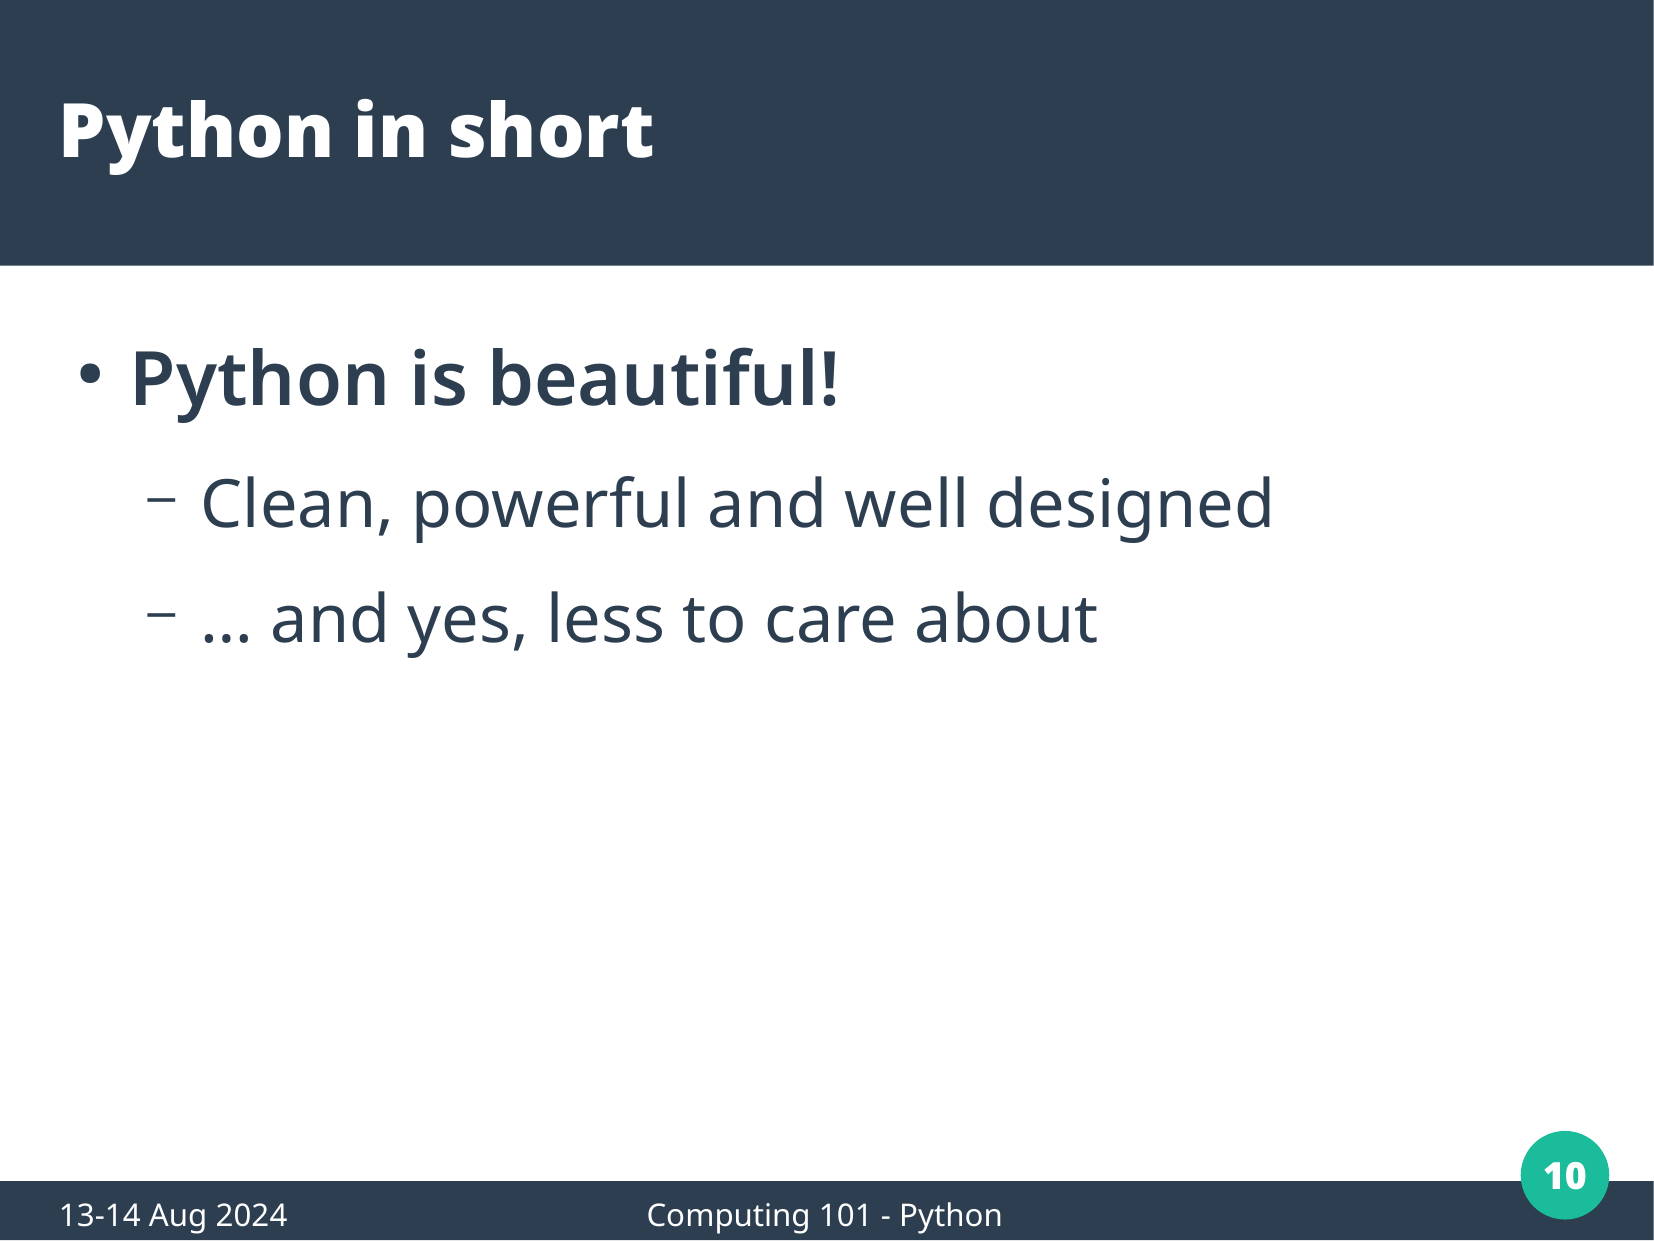

# Python in short
Python is beautiful!
Clean, powerful and well designed
… and yes, less to care about
10
13-14 Aug 2024